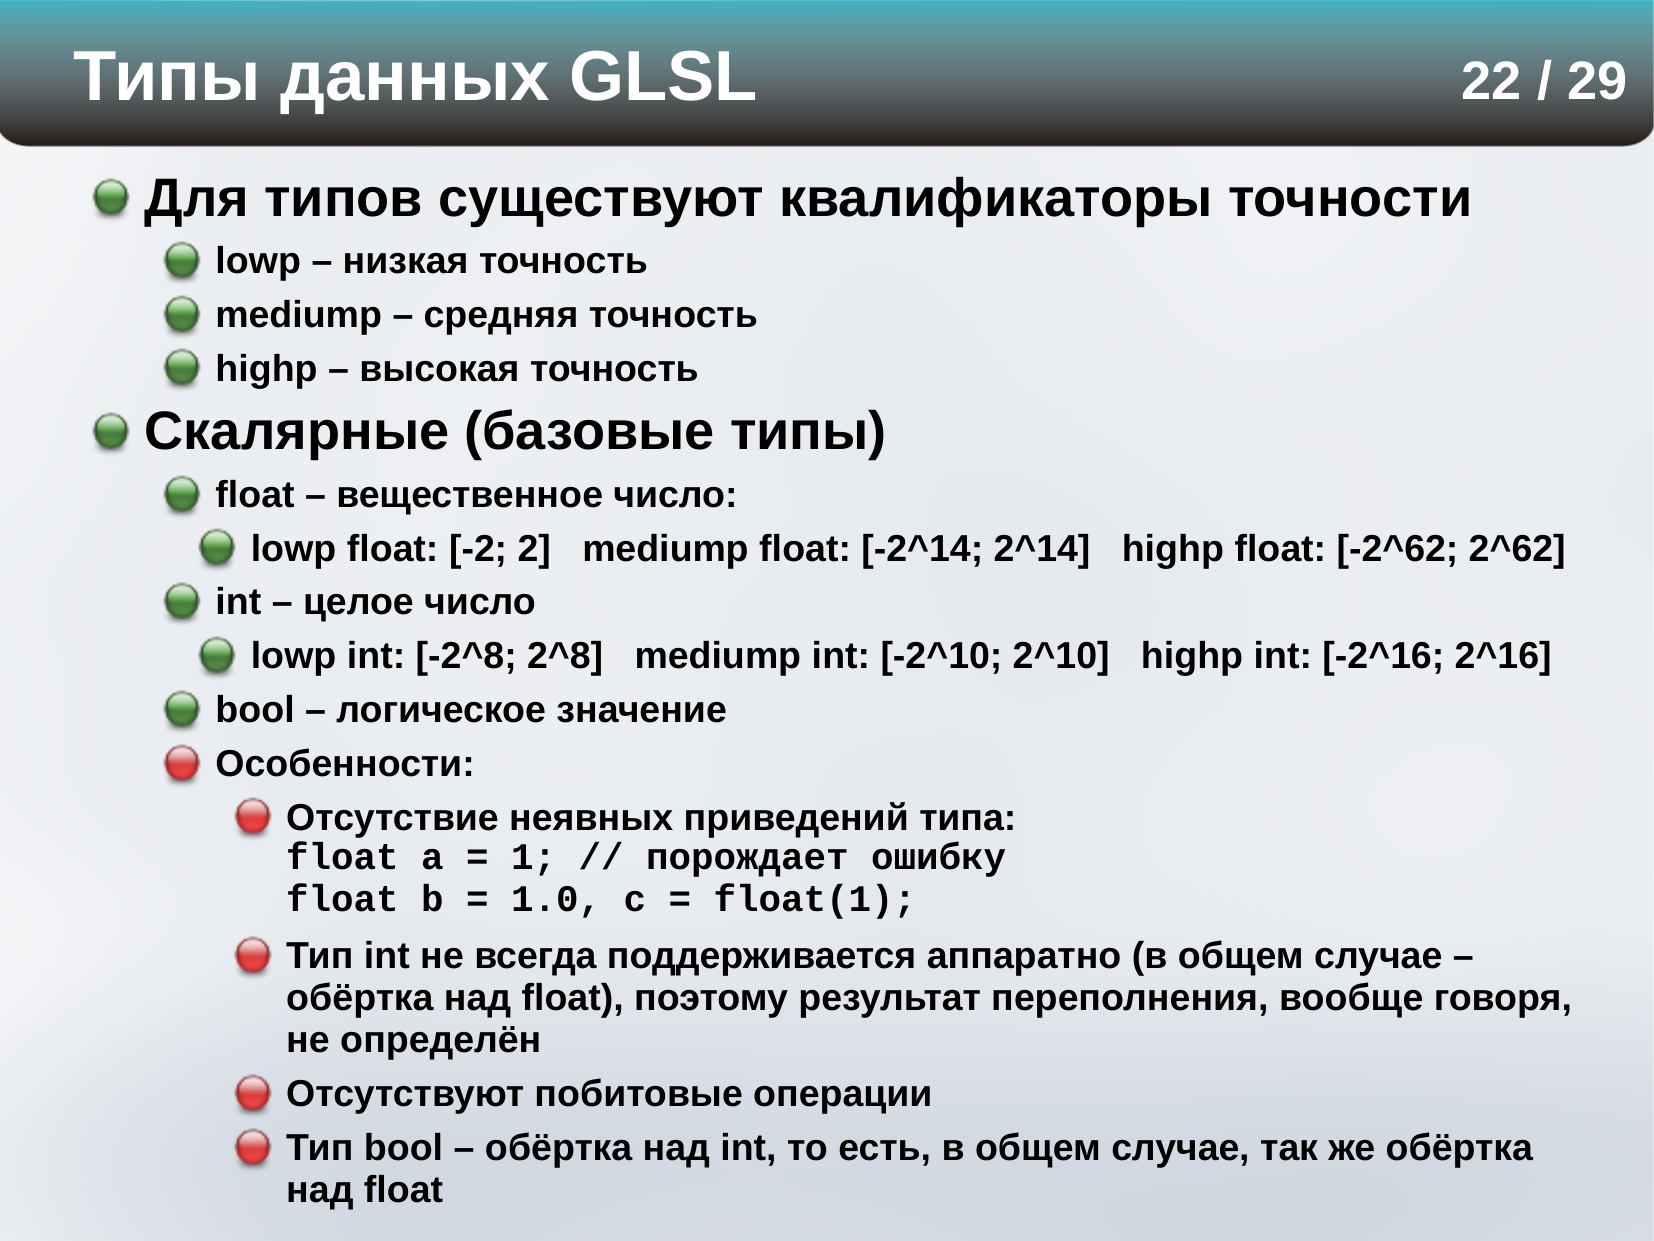

Типы данных GLSL
Для типов существуют квалификаторы точности
lowp – низкая точность
mediump – средняя точность
highp – высокая точность
Скалярные (базовые типы)
float – вещественное число:
lowp float: [-2; 2] mediump float: [-2^14; 2^14] highp float: [-2^62; 2^62]
int – целое число
lowp int: [-2^8; 2^8] mediump int: [-2^10; 2^10] highp int: [-2^16; 2^16]
bool – логическое значение
Особенности:
Отсутствие неявных приведений типа:
float a = 1; // порождает ошибку
float b = 1.0, c = float(1);
Тип int не всегда поддерживается аппаратно (в общем случае – обёртка над float), поэтому результат переполнения, вообще говоря, не определён
Отсутствуют побитовые операции
Тип bool – обёртка над int, то есть, в общем случае, так же обёртка над float